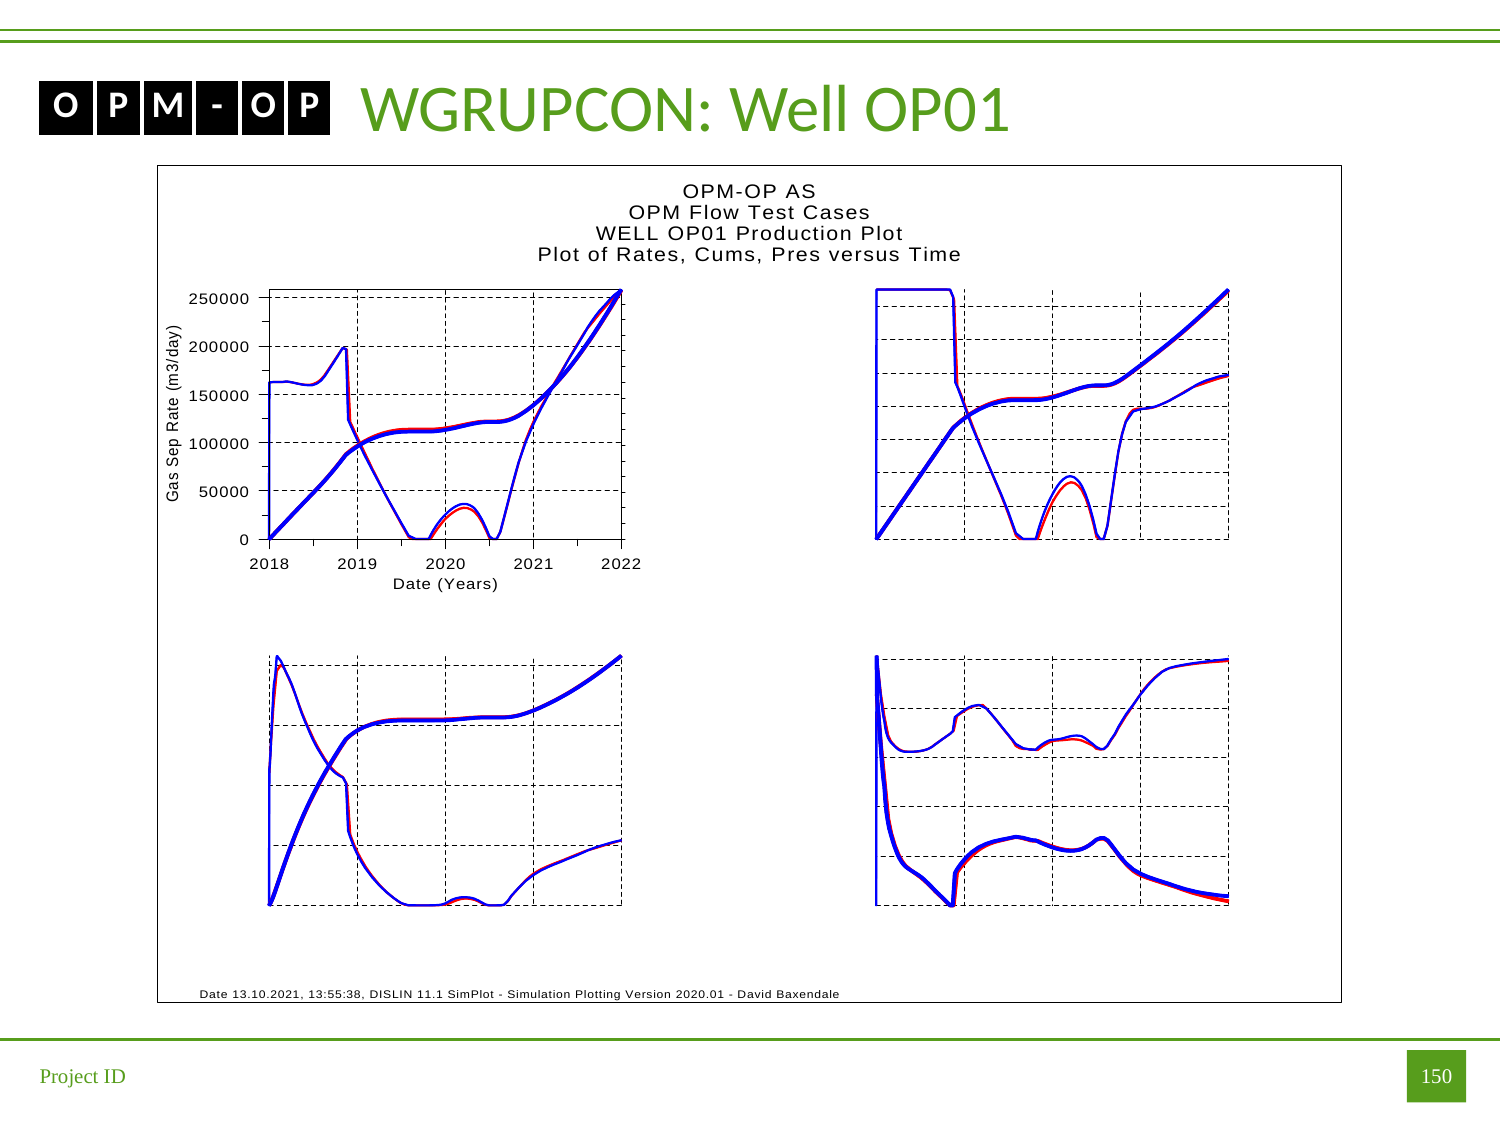

# WGRUPCON: well OP01
Project ID
150